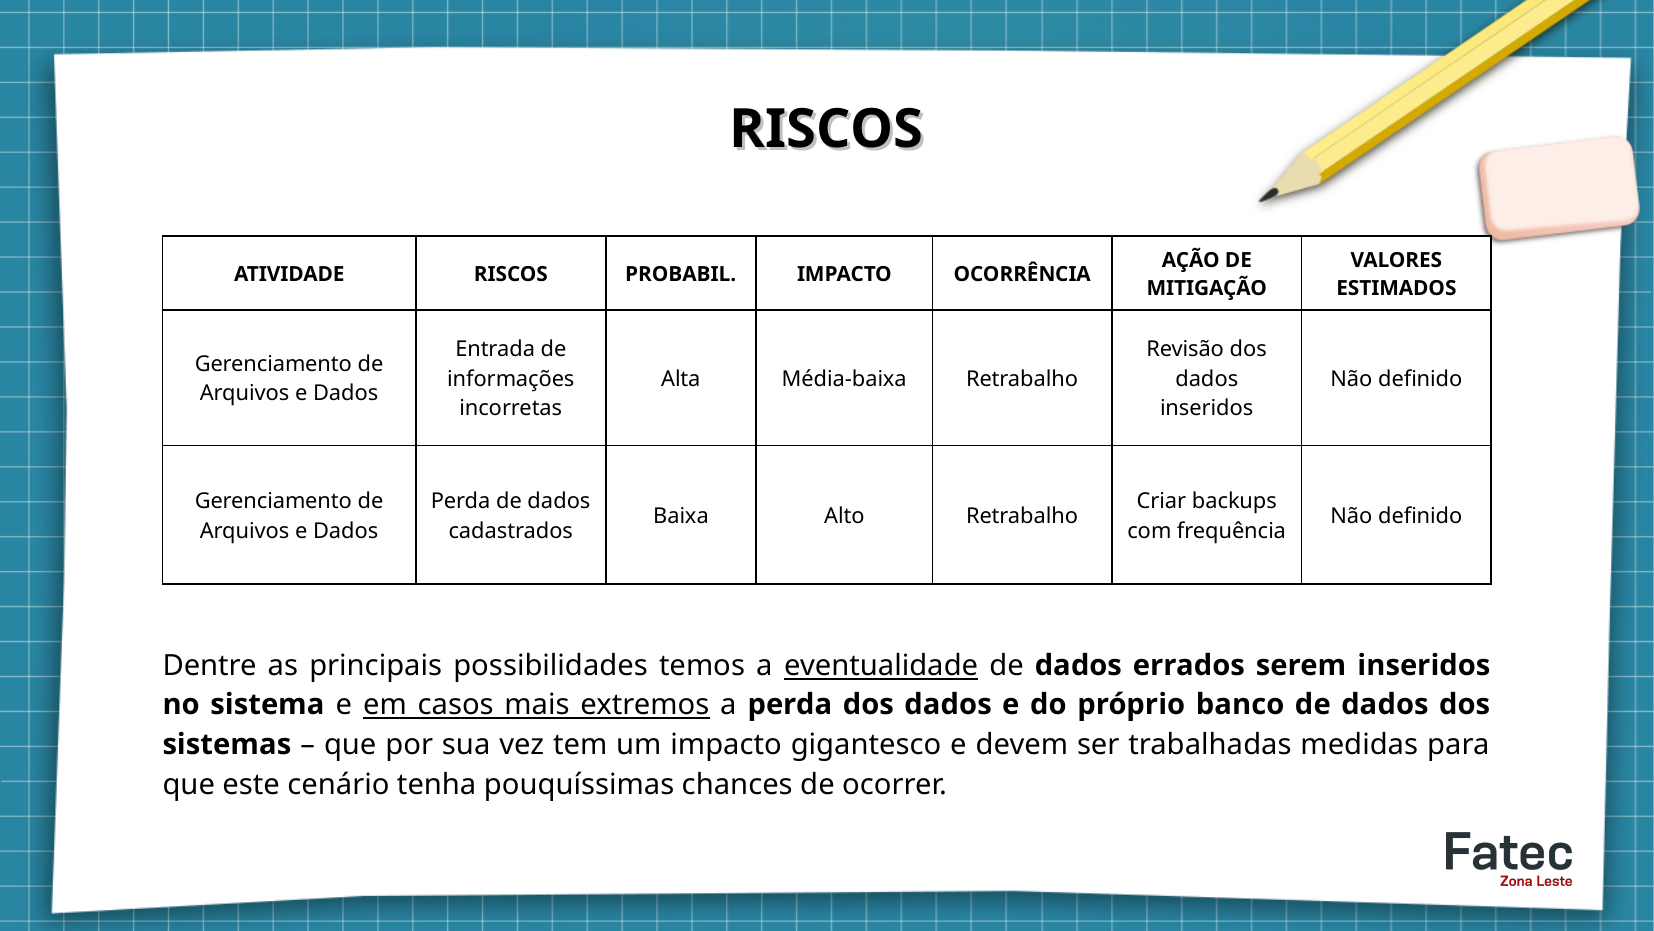

# RISCOS
| ATIVIDADE | RISCOS | PROBABIL. | IMPACTO | OCORRÊNCIA | AÇÃO DE MITIGAÇÃO | VALORES ESTIMADOS |
| --- | --- | --- | --- | --- | --- | --- |
| Gerenciamento de Arquivos e Dados | Entrada de informações incorretas | Alta | Média-baixa | Retrabalho | Revisão dos dados inseridos | Não definido |
| Gerenciamento de Arquivos e Dados | Perda de dados cadastrados | Baixa | Alto | Retrabalho | Criar backups com frequência | Não definido |
Dentre as principais possibilidades temos a eventualidade de dados errados serem inseridos no sistema e em casos mais extremos a perda dos dados e do próprio banco de dados dos sistemas – que por sua vez tem um impacto gigantesco e devem ser trabalhadas medidas para que este cenário tenha pouquíssimas chances de ocorrer.